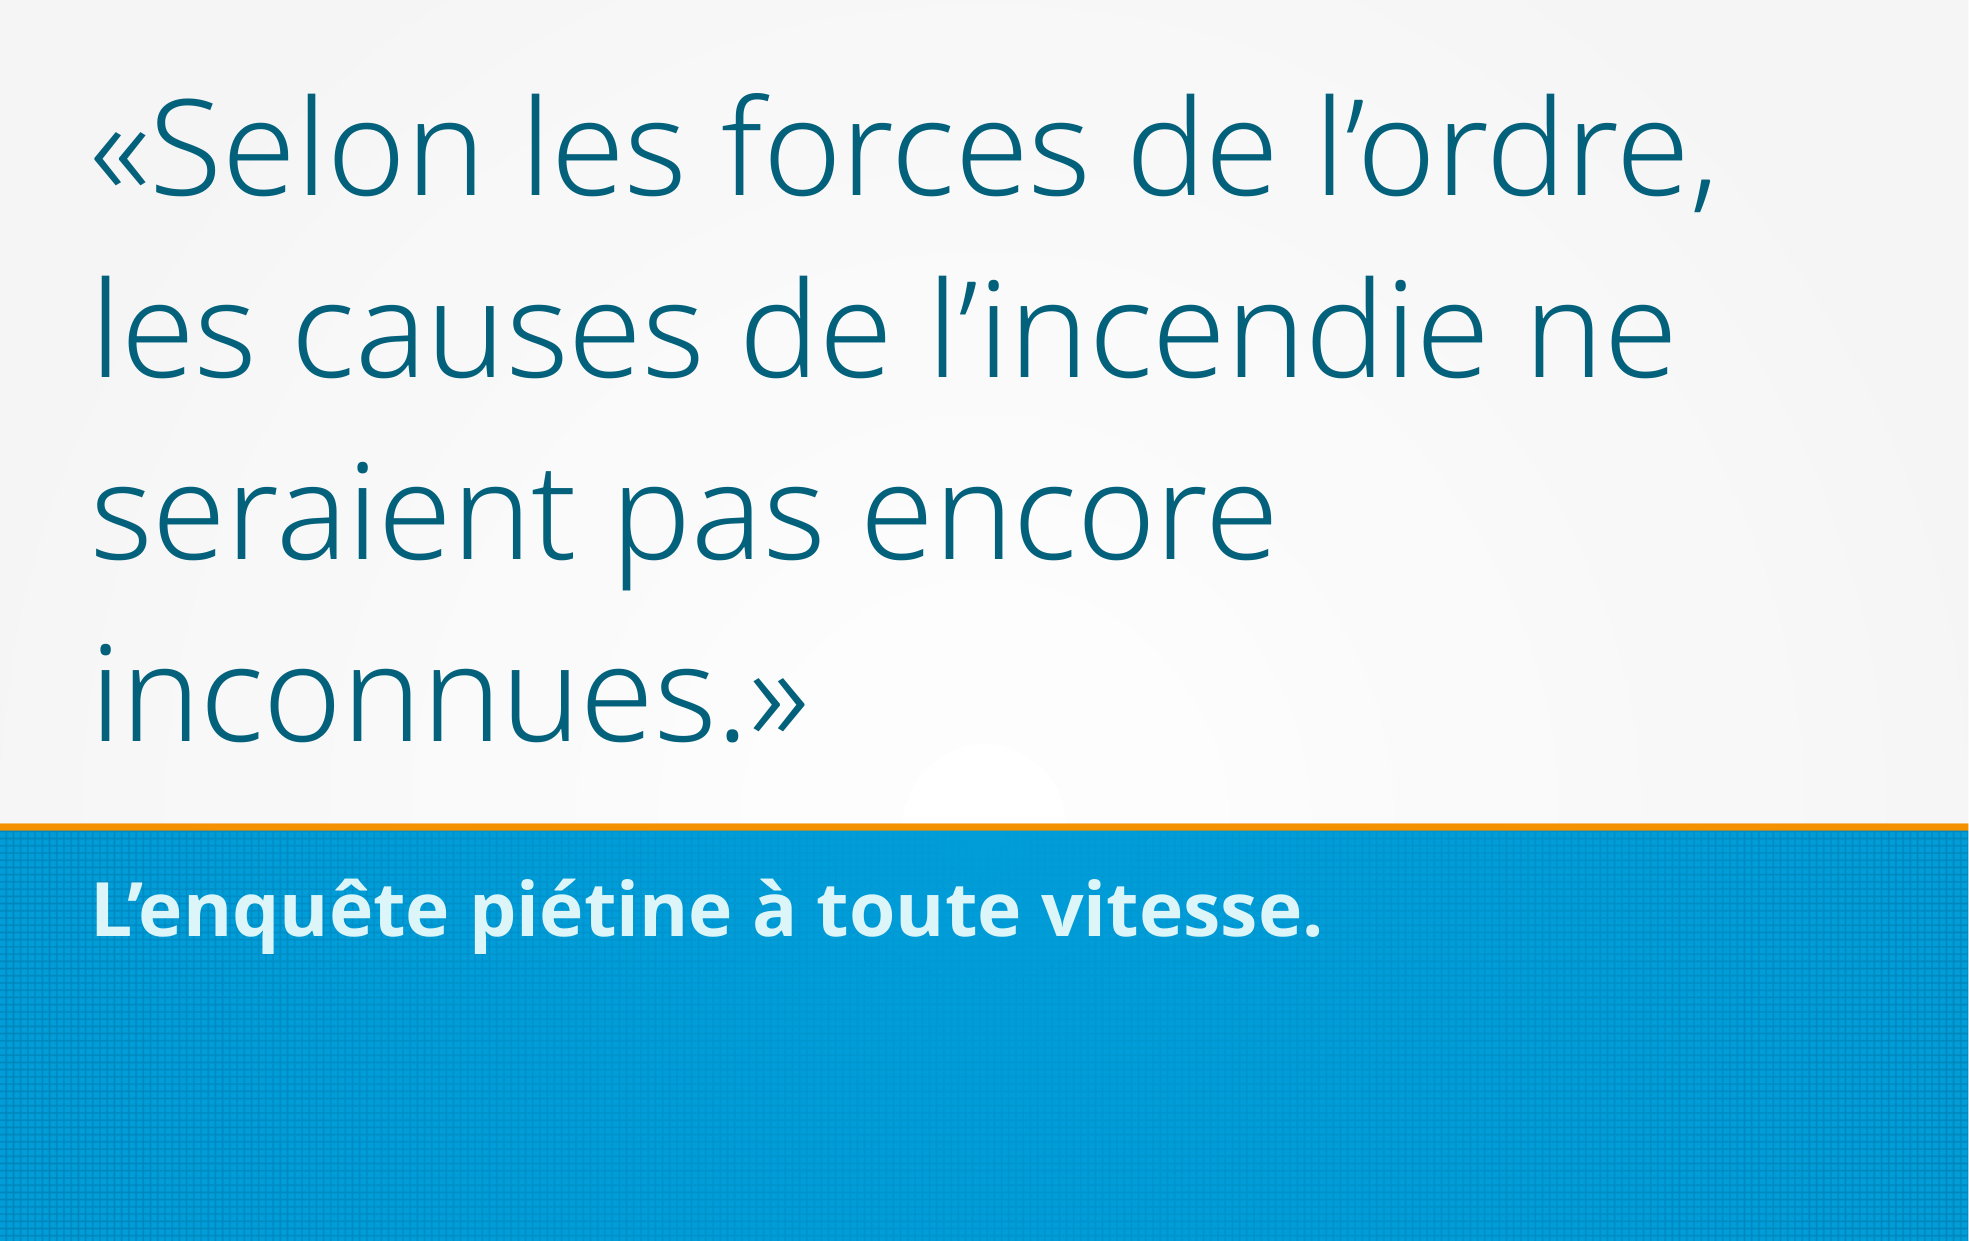

# «Selon les forces de l’ordre, les causes de l’incendie ne seraient pas encore inconnues.»
L’enquête piétine à toute vitesse.